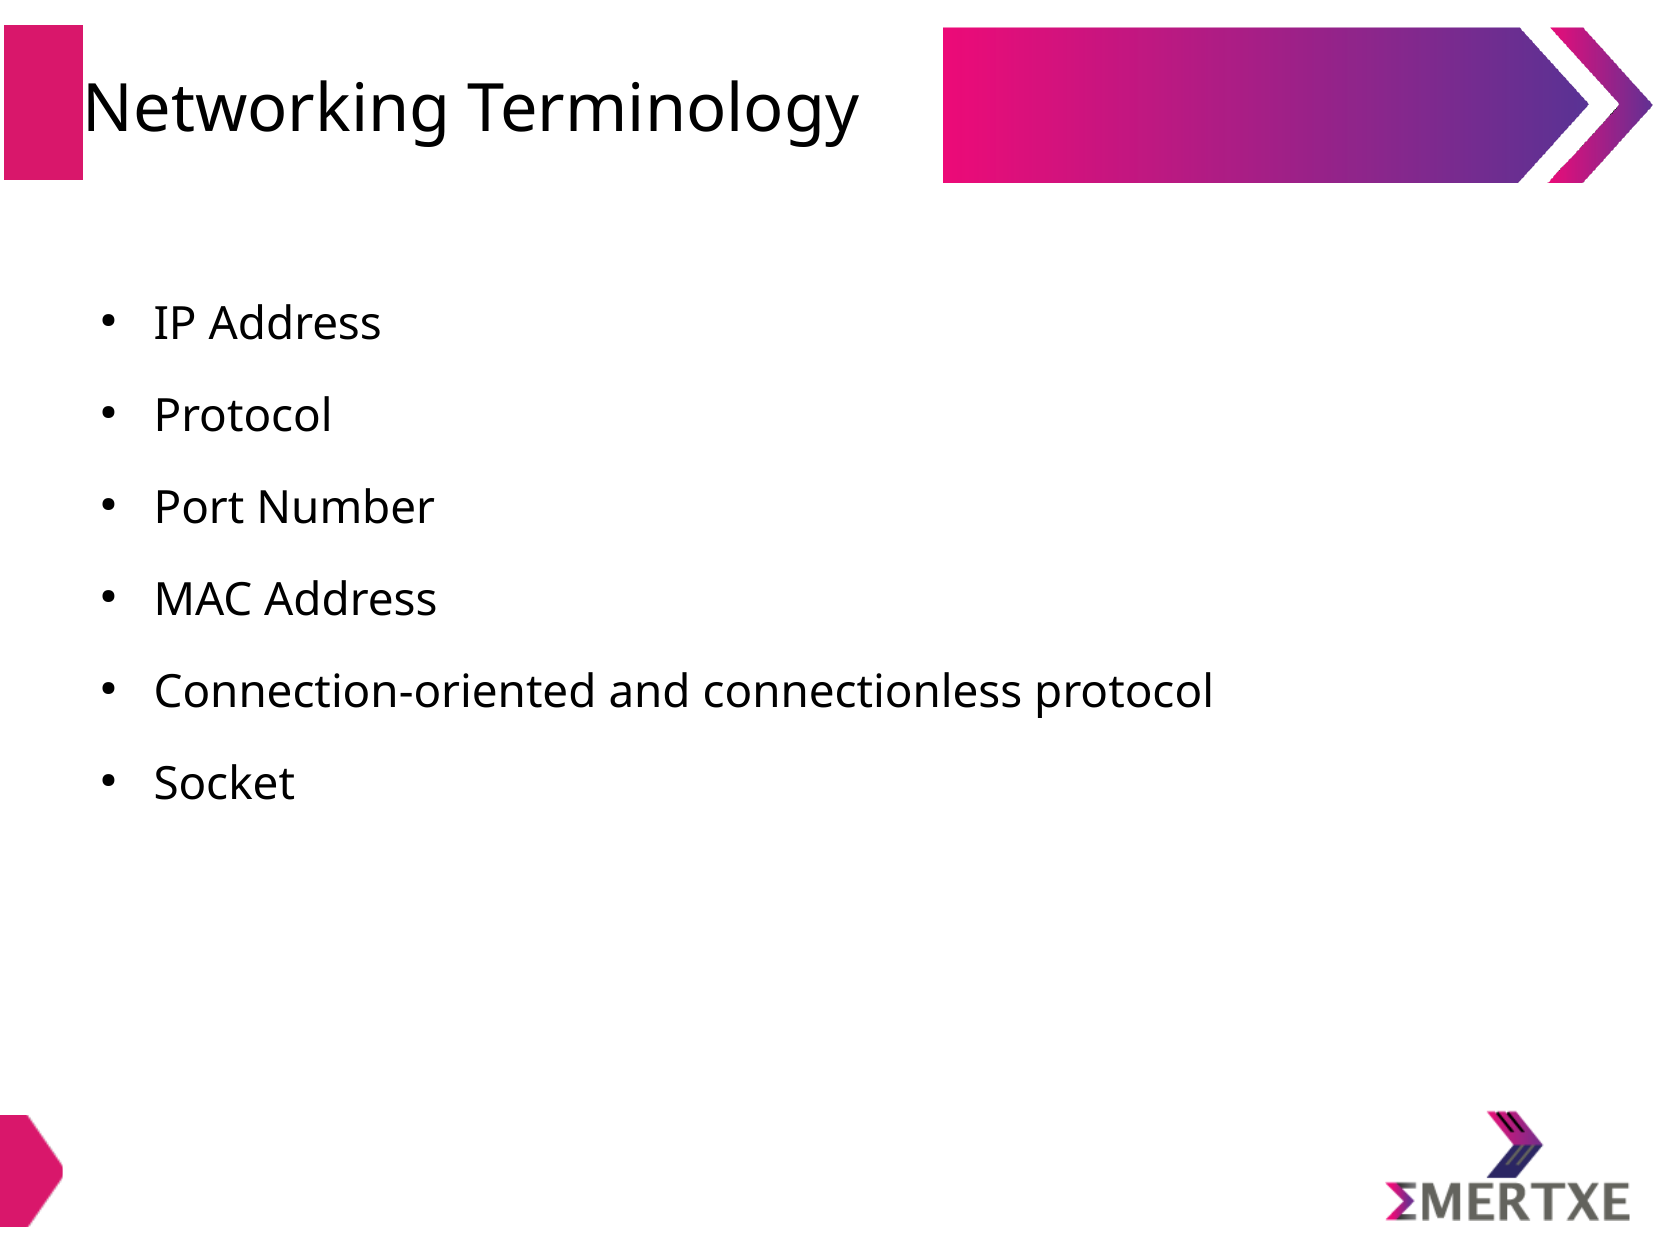

# Networking Terminology
IP Address
Protocol
Port Number
MAC Address
Connection-oriented and connectionless protocol
Socket